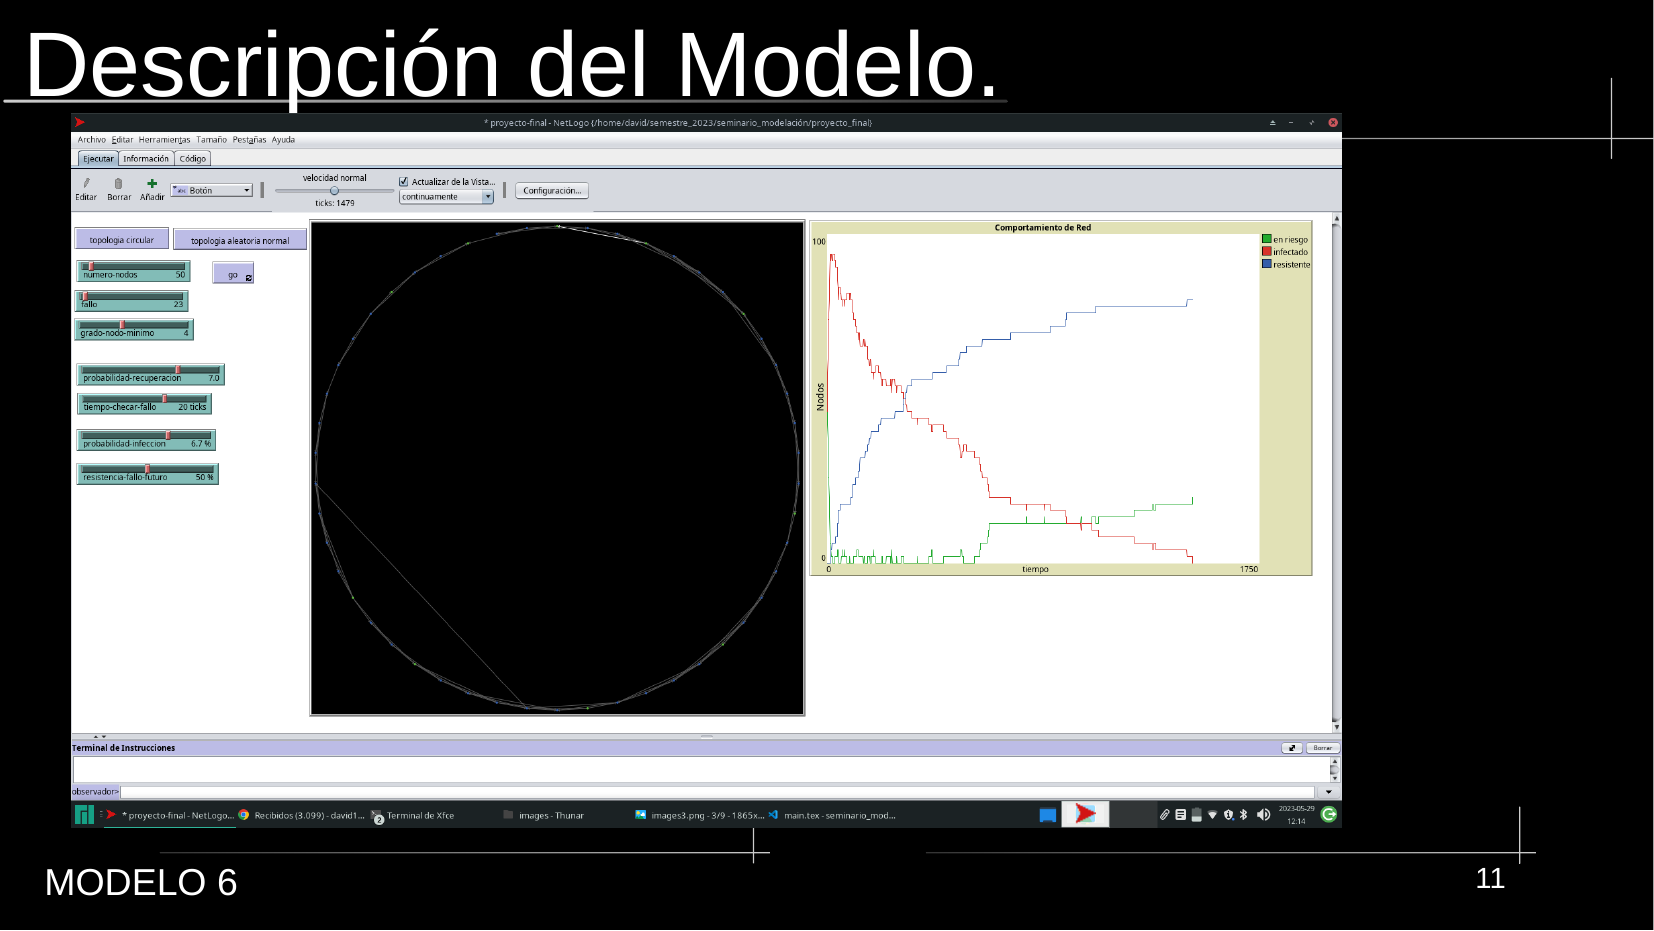

# Descripción del Modelo.
MODELO 6
11